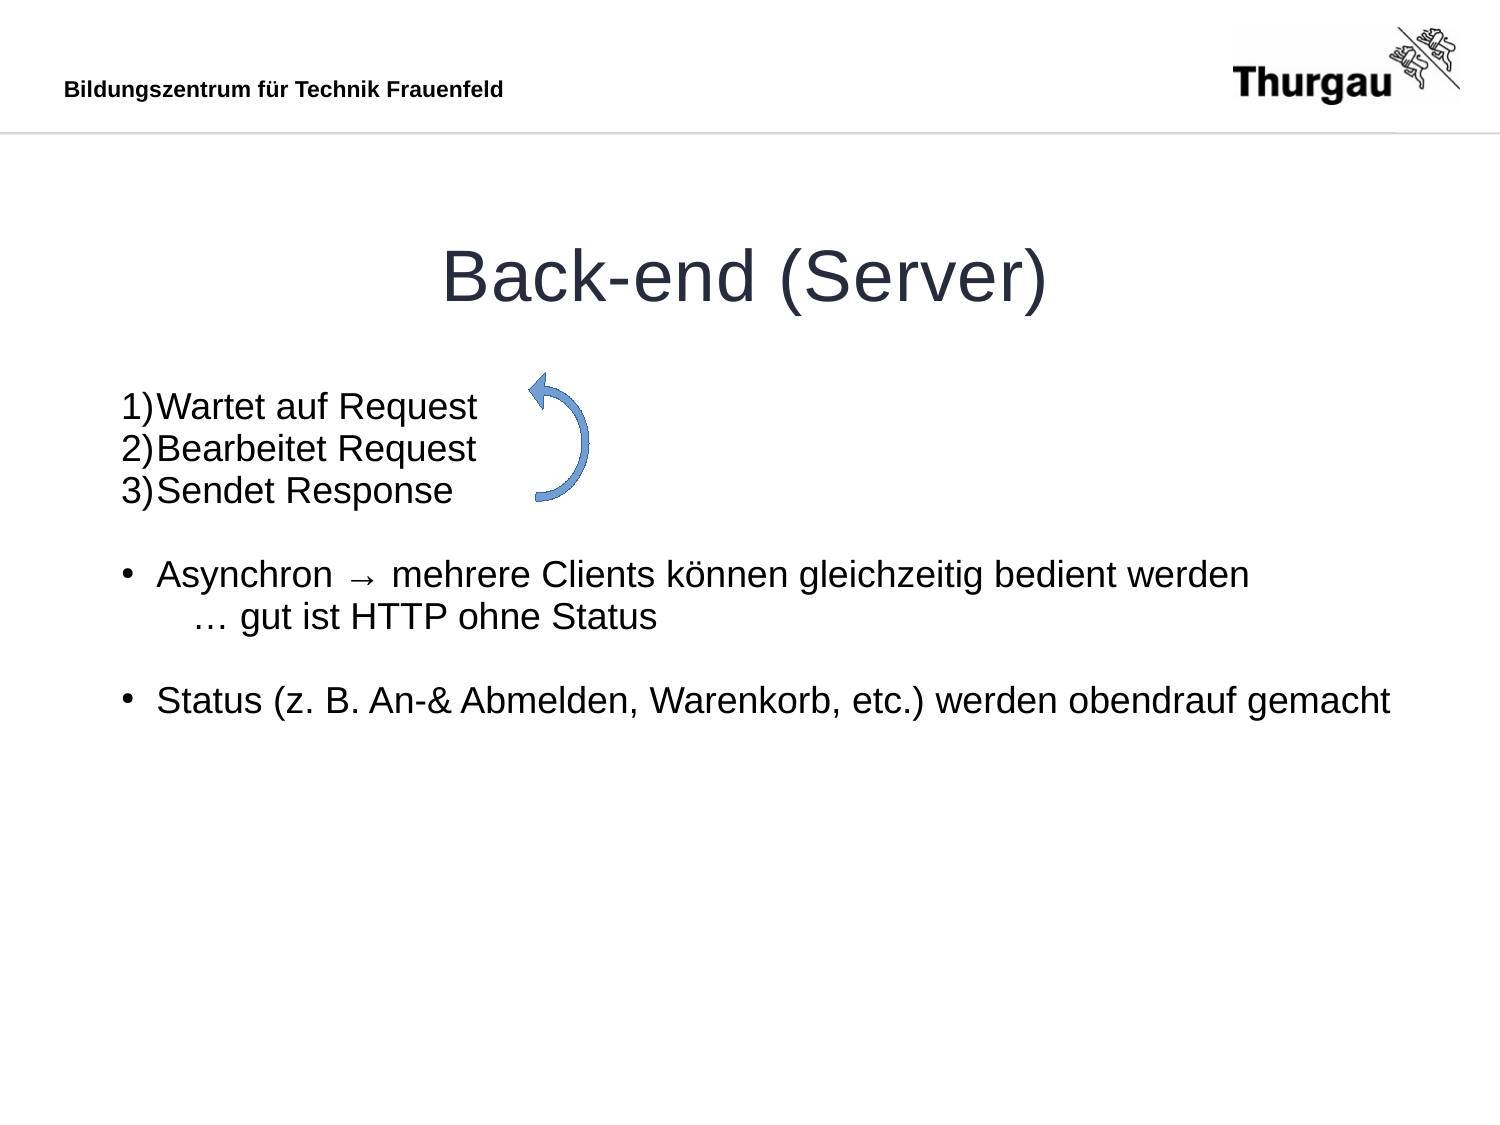

Bildungszentrum für Technik Frauenfeld
Back-end (Server)
Wartet auf Request
Bearbeitet Request
Sendet Response
Asynchron → mehrere Clients können gleichzeitig bedient werden
… gut ist HTTP ohne Status
Status (z. B. An-& Abmelden, Warenkorb, etc.) werden obendrauf gemacht